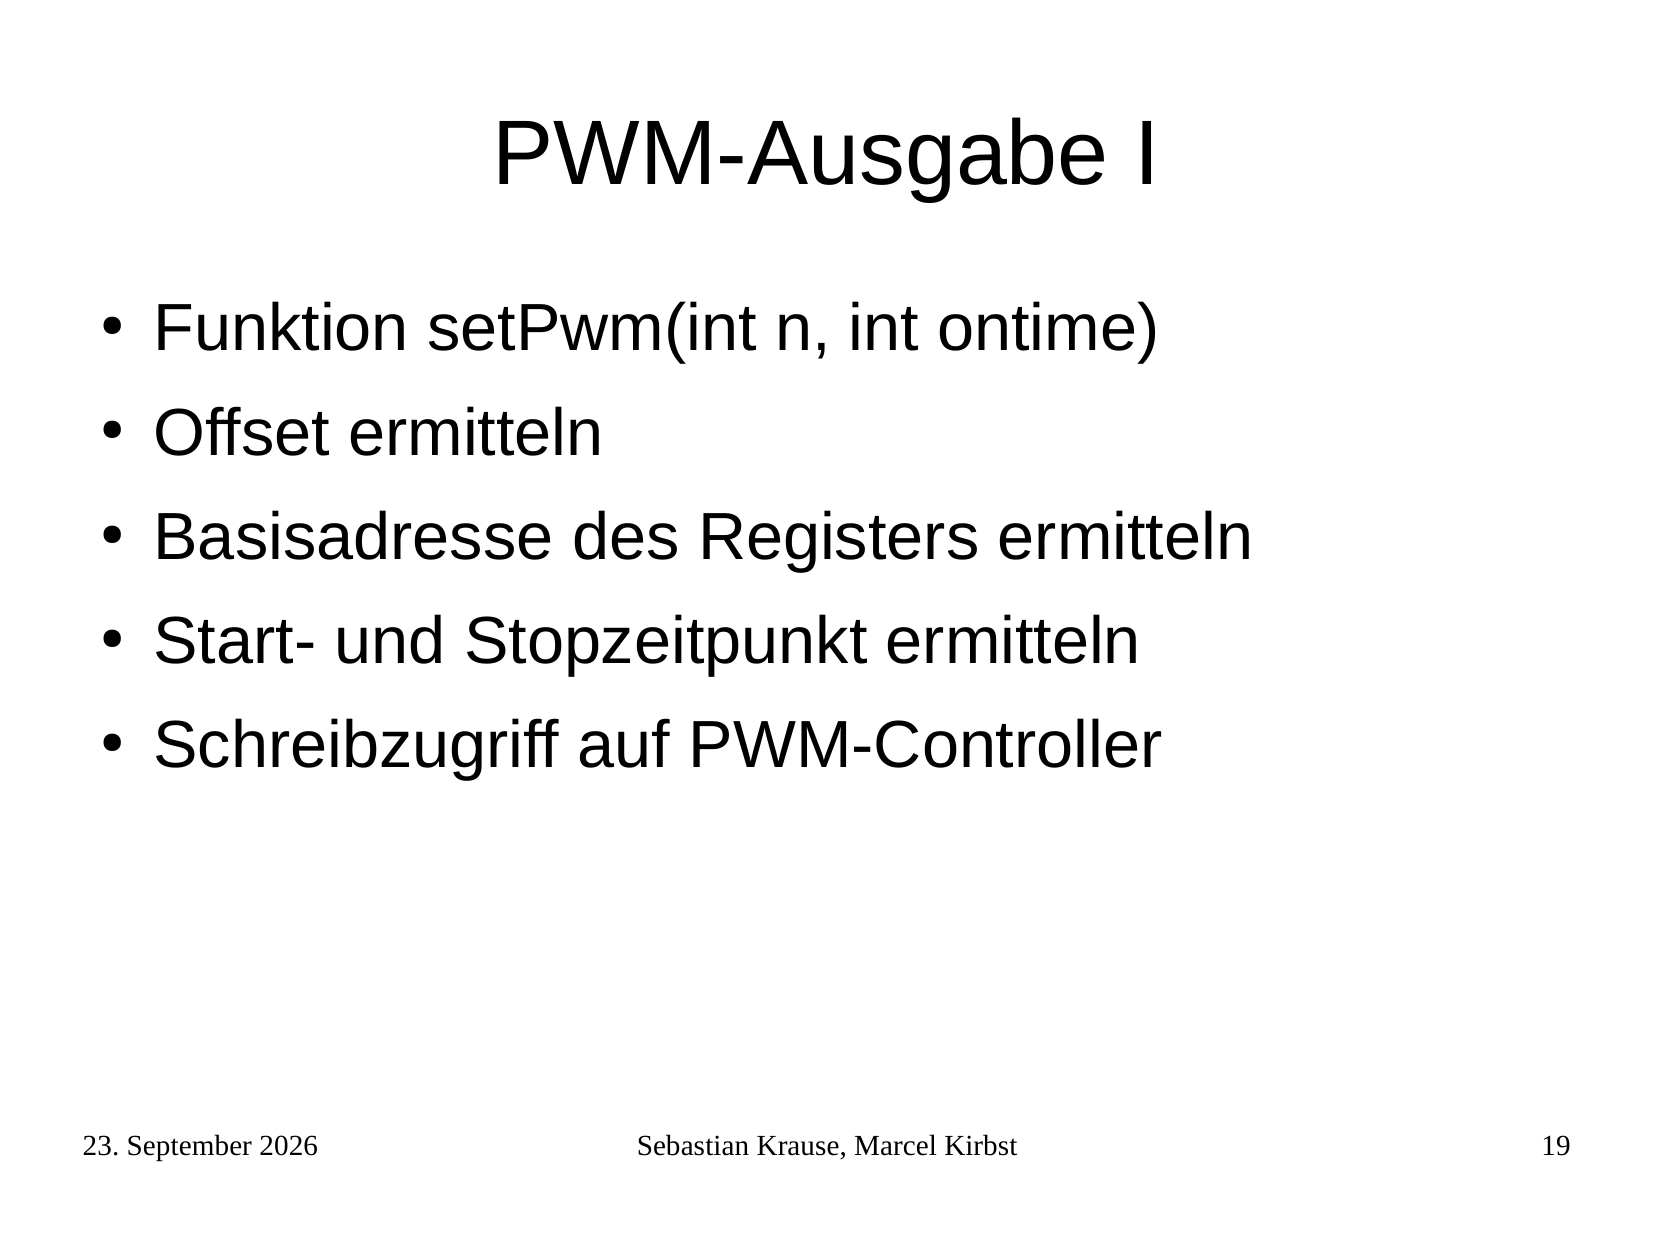

# PWM-Ausgabe I
Funktion setPwm(int n, int ontime)
Offset ermitteln
Basisadresse des Registers ermitteln
Start- und Stopzeitpunkt ermitteln
Schreibzugriff auf PWM-Controller
Sebastian Krause, Marcel Kirbst
19